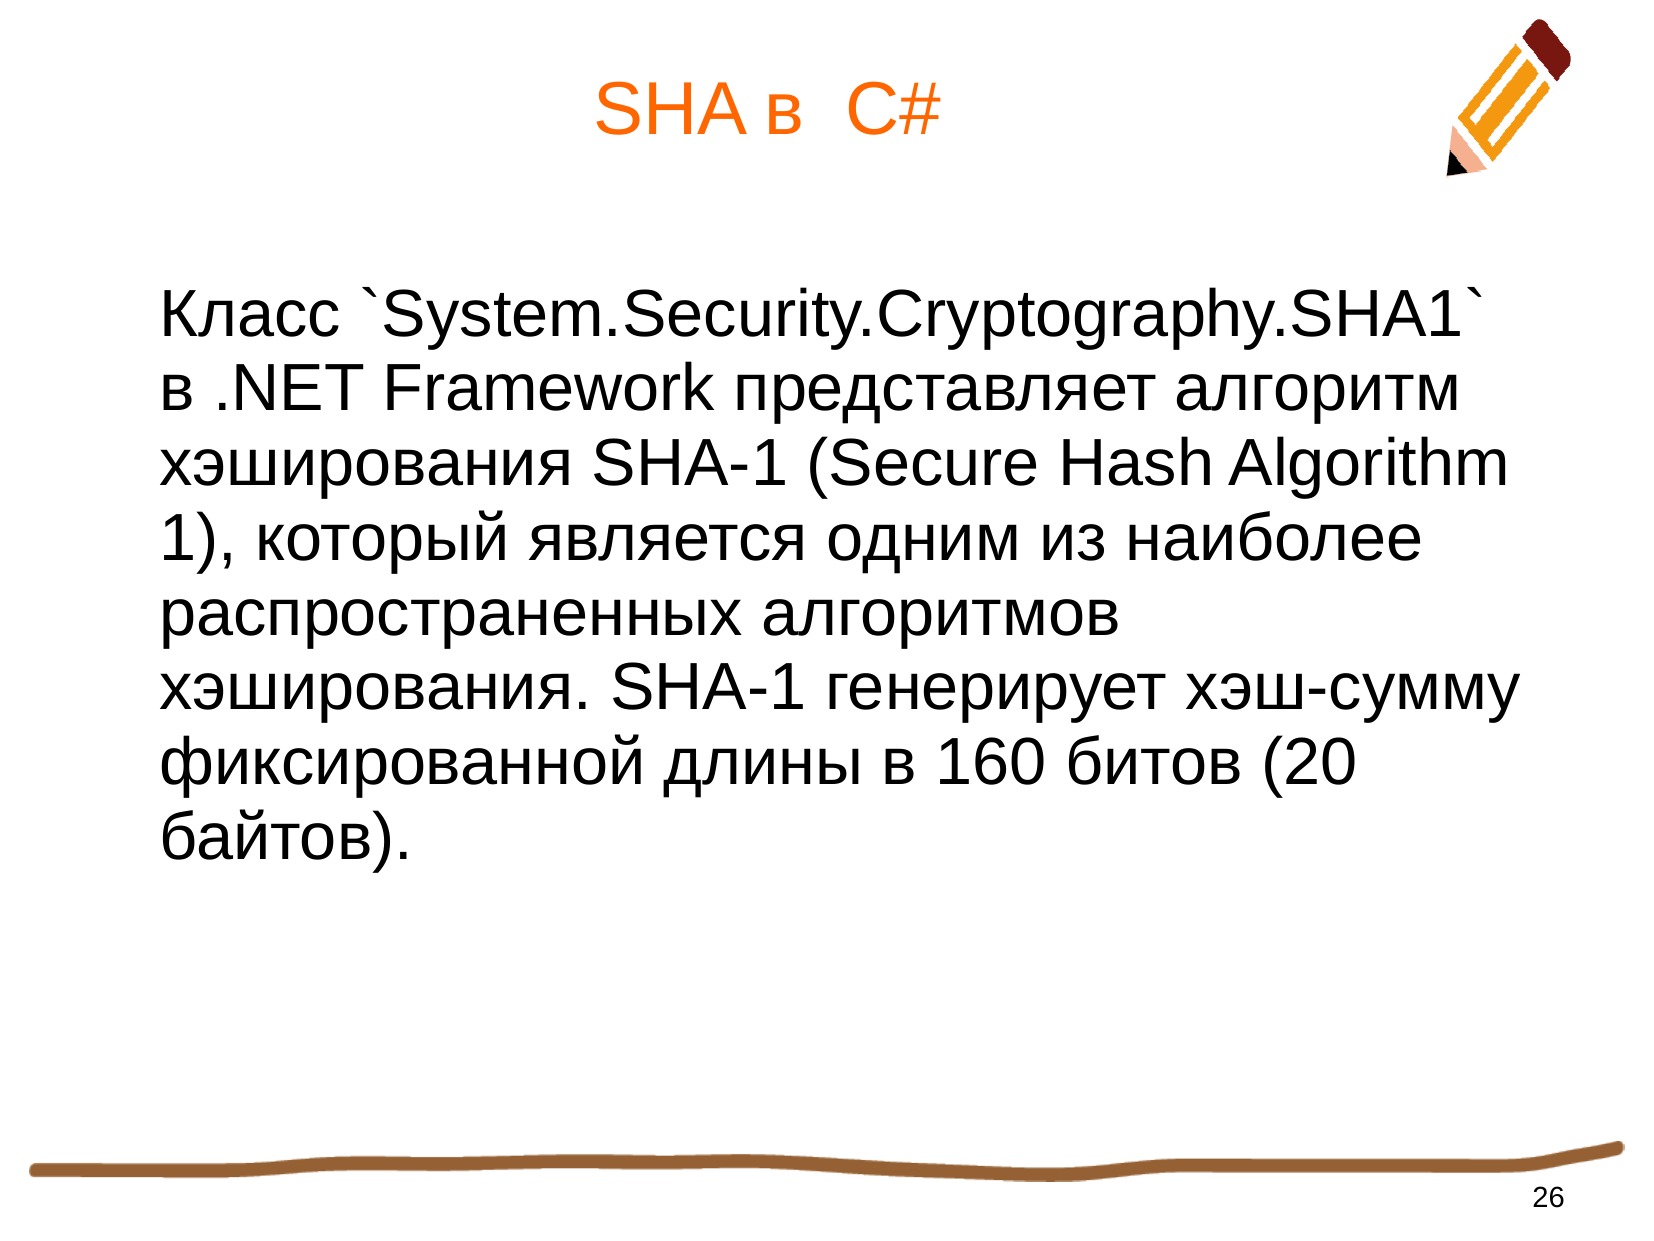

# SHA в C#
Класс `System.Security.Cryptography.SHA1` в .NET Framework представляет алгоритм хэширования SHA-1 (Secure Hash Algorithm 1), который является одним из наиболее распространенных алгоритмов хэширования. SHA-1 генерирует хэш-сумму фиксированной длины в 160 битов (20 байтов).
26